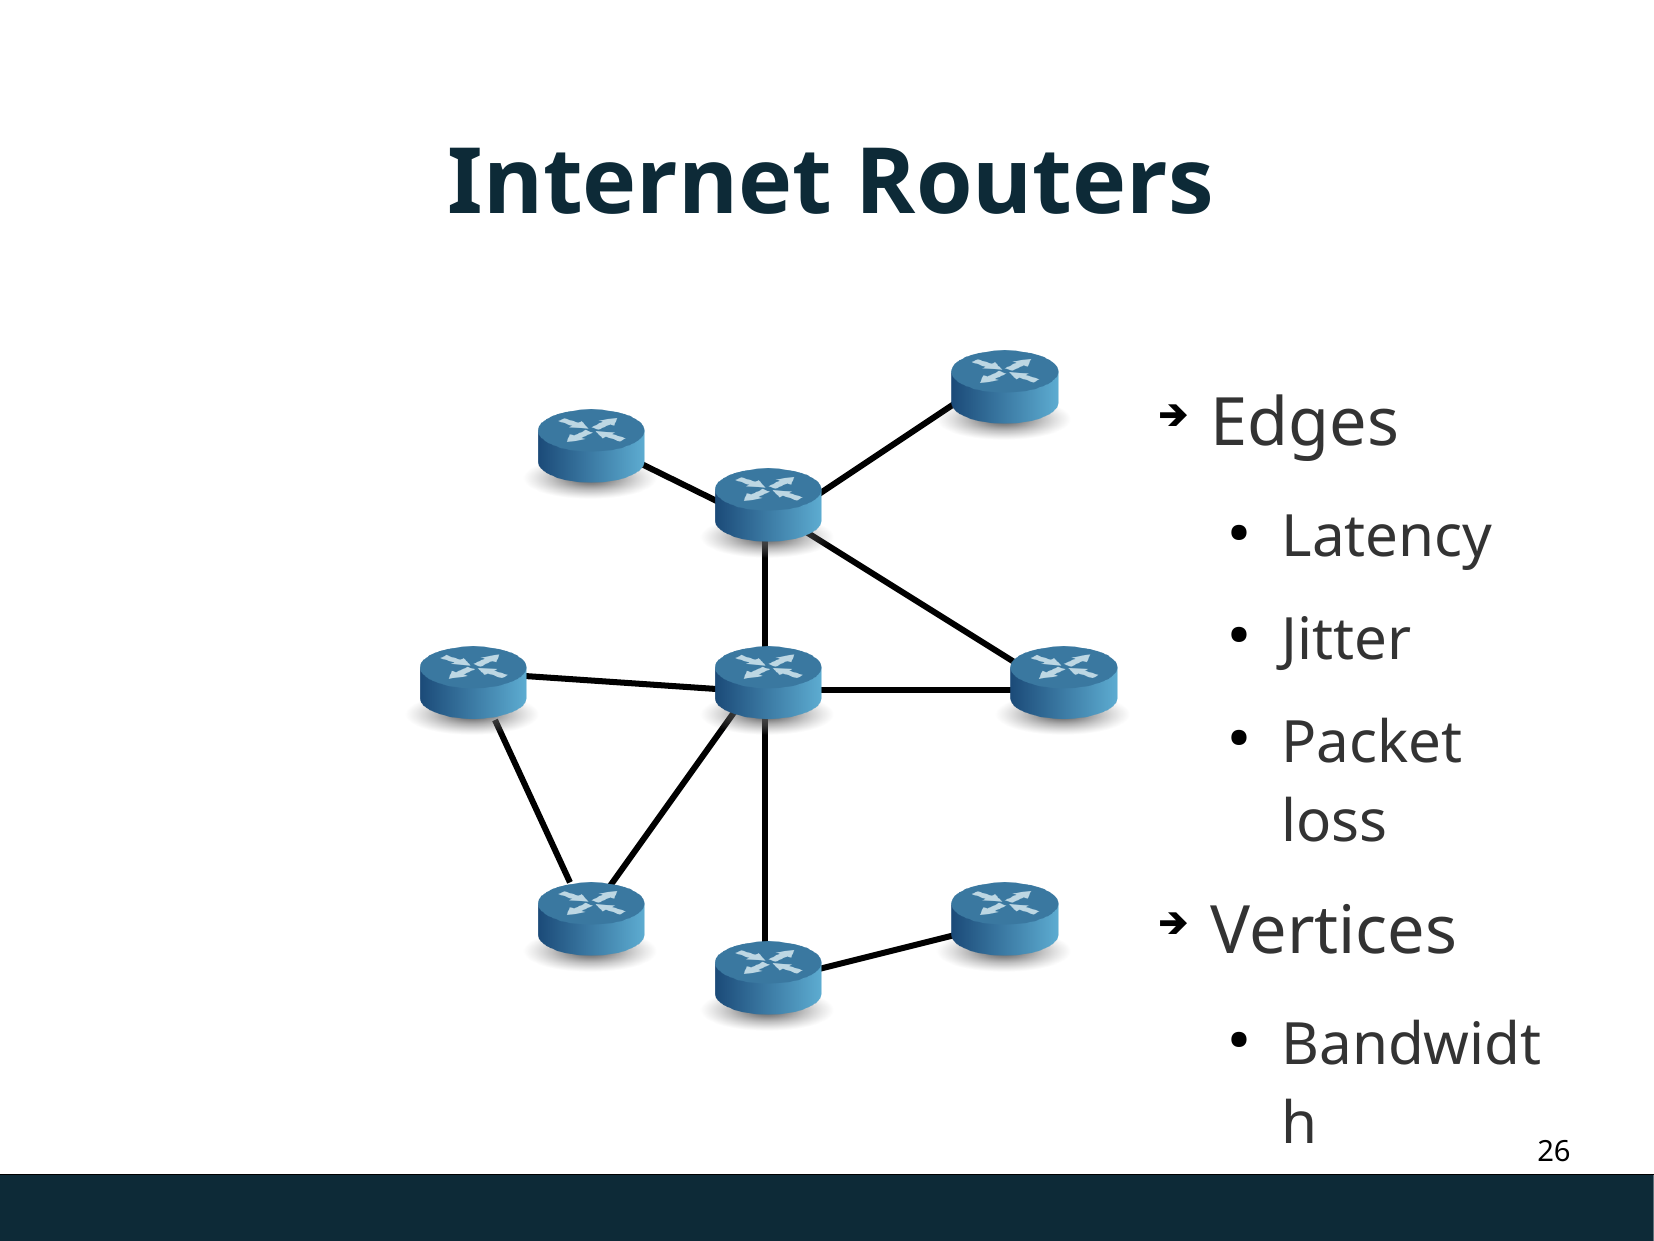

# Internet Routers
Edges
Latency
Jitter
Packet loss
Vertices
Bandwidth
26